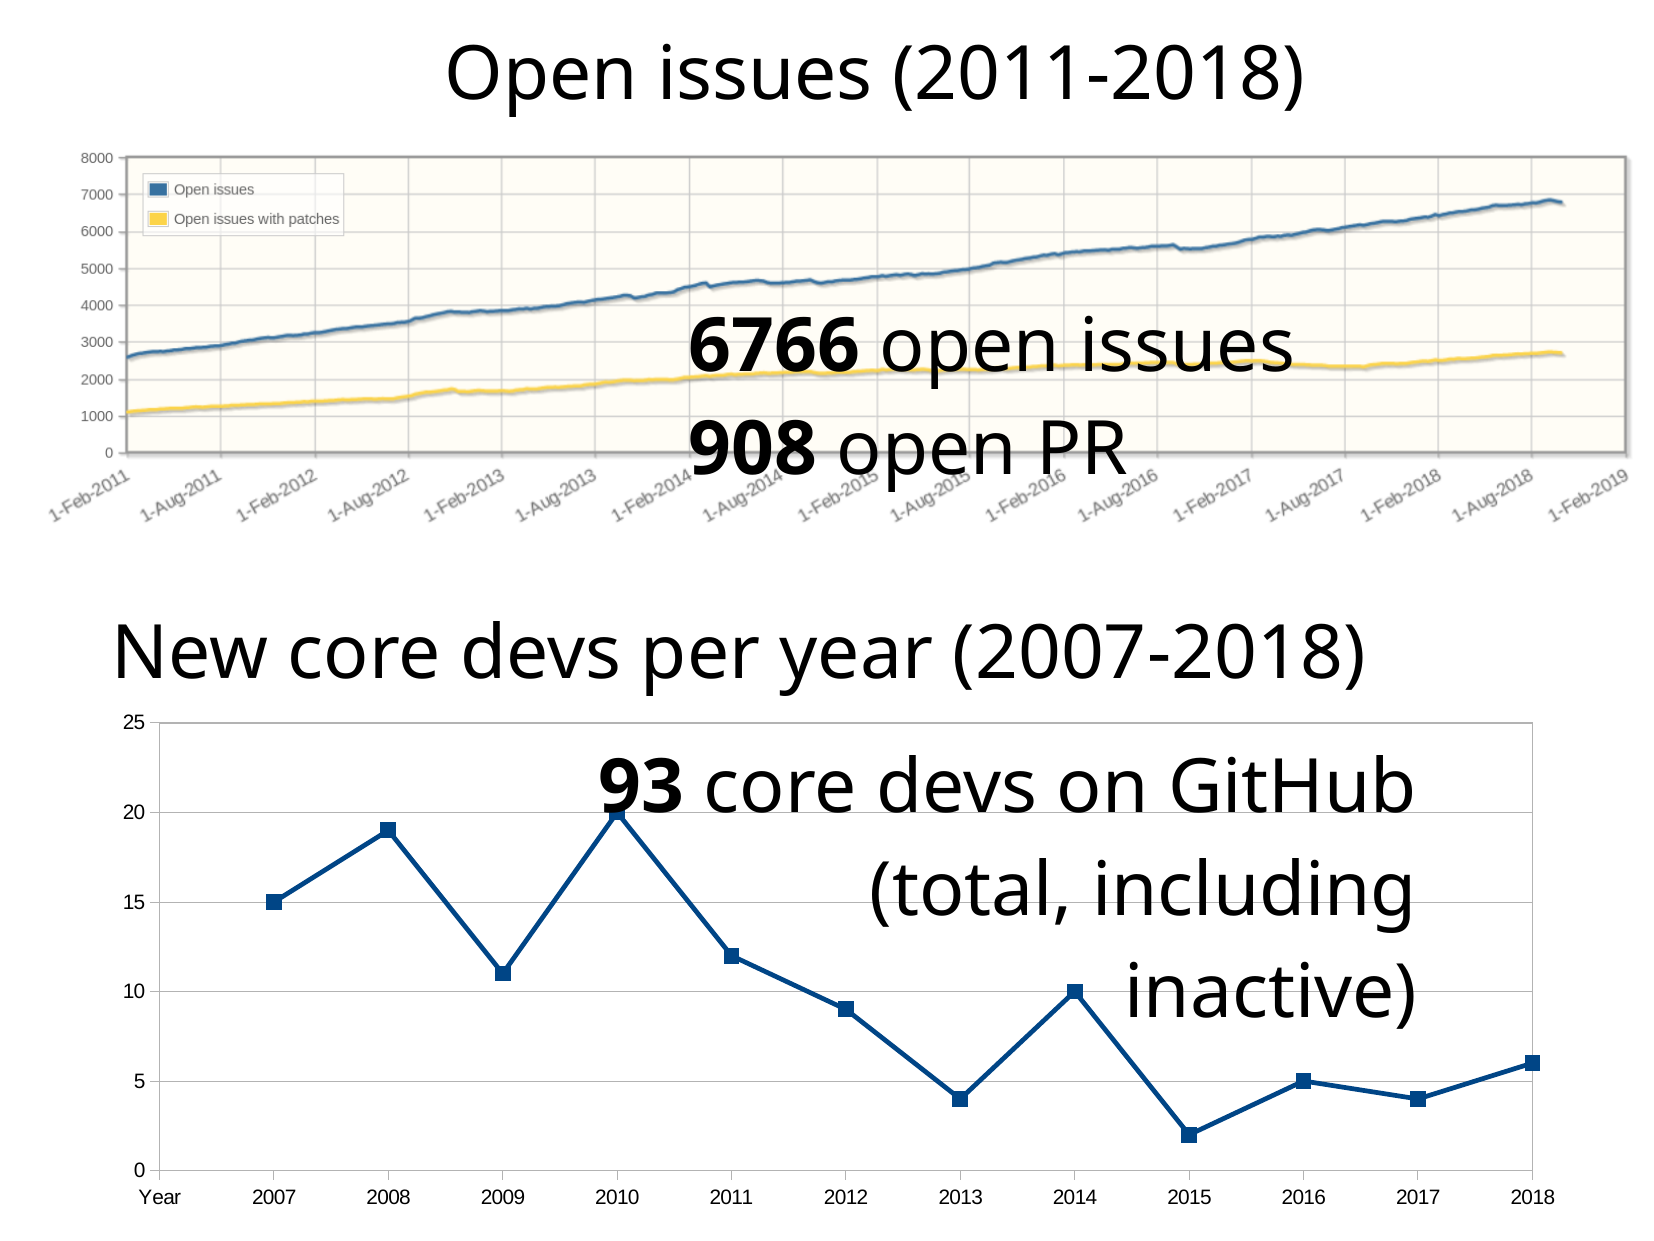

Open issues (2011-2018)
6766 open issues
908 open PR
New core devs per year (2007-2018)
### Chart
| Category | Column B |
|---|---|
| Year | None |
| 2007 | 15.0 |
| 2008 | 19.0 |
| 2009 | 11.0 |
| 2010 | 20.0 |
| 2011 | 12.0 |
| 2012 | 9.0 |
| 2013 | 4.0 |
| 2014 | 10.0 |
| 2015 | 2.0 |
| 2016 | 5.0 |
| 2017 | 4.0 |
| 2018 | 6.0 |93 core devs on GitHub
(total, including
inactive)